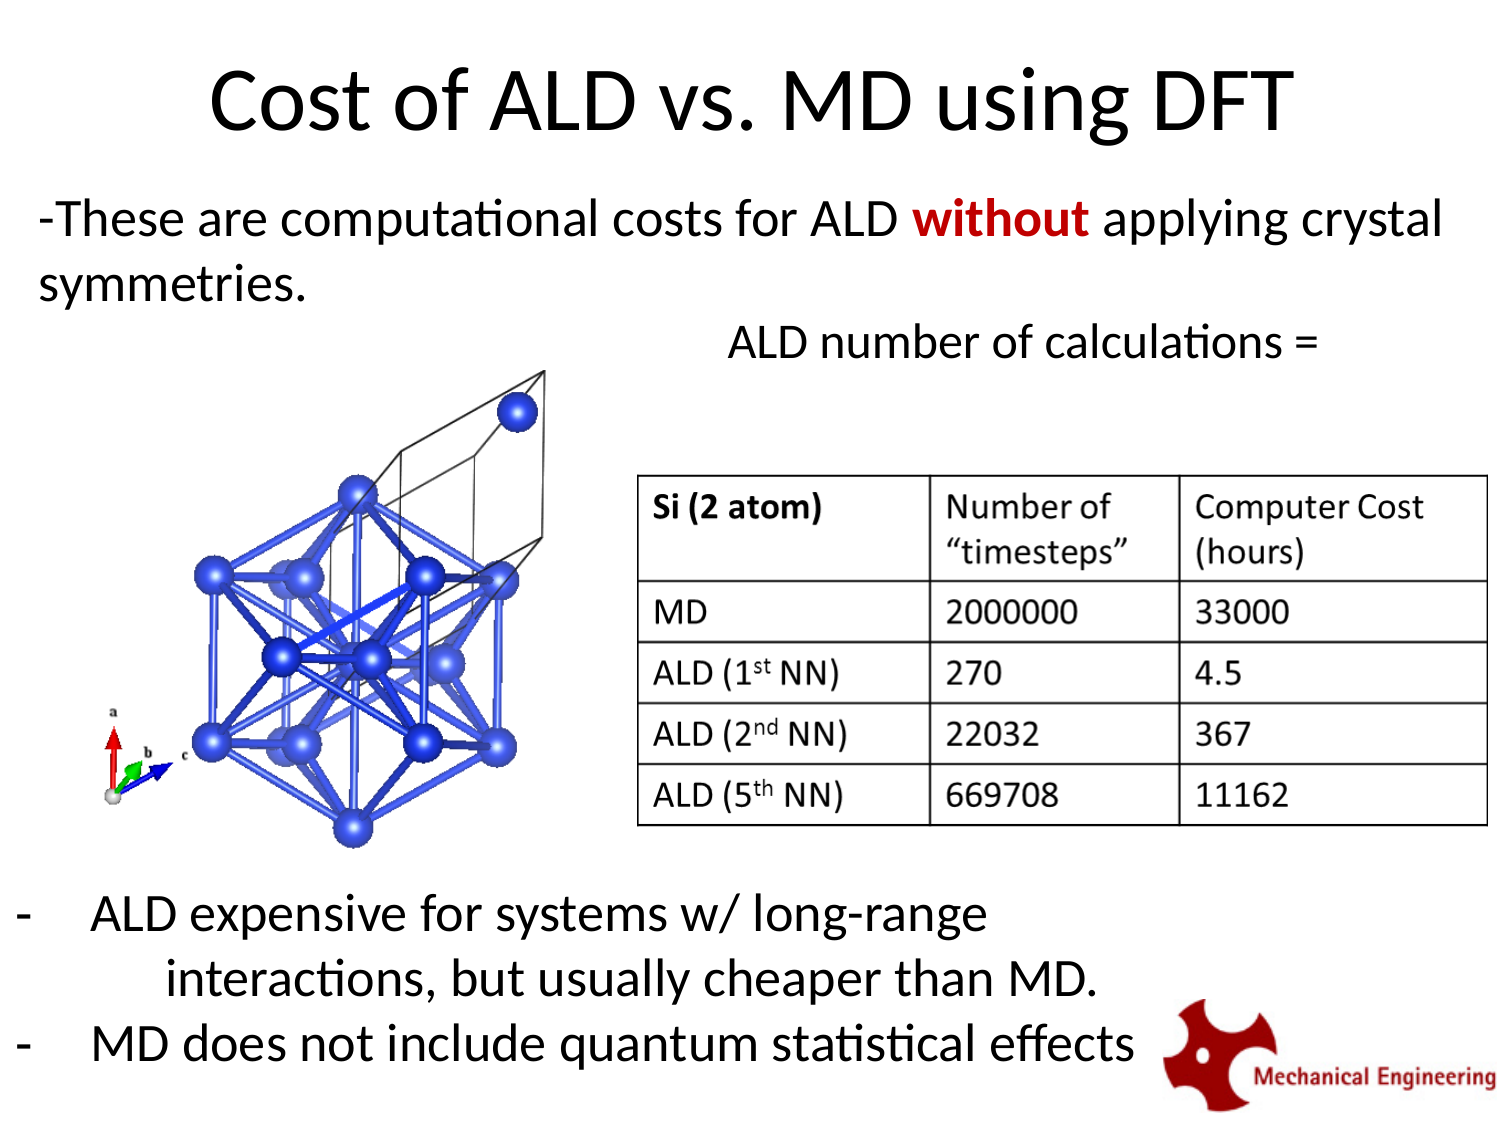

Cost of ALD vs. MD using DFT
# -These are computational costs for ALD without applying crystal symmetries.
Si longest_lifetime ~ 100 ps
MD cost =	(NUMBER_STEPS) X (COST PER STEP)
		( 10*longest_lifetime(ps) ) / (timestep (ps) ) X (computer cost per step)
 = 	( 10*100 ps) / (0.005 ps) X ( 1 min / step) = 33300 hours
ALD number of calculations =
ALD expensive for systems w/ long-range interactions, but usually cheaper than MD.
MD does not include quantum statistical effects